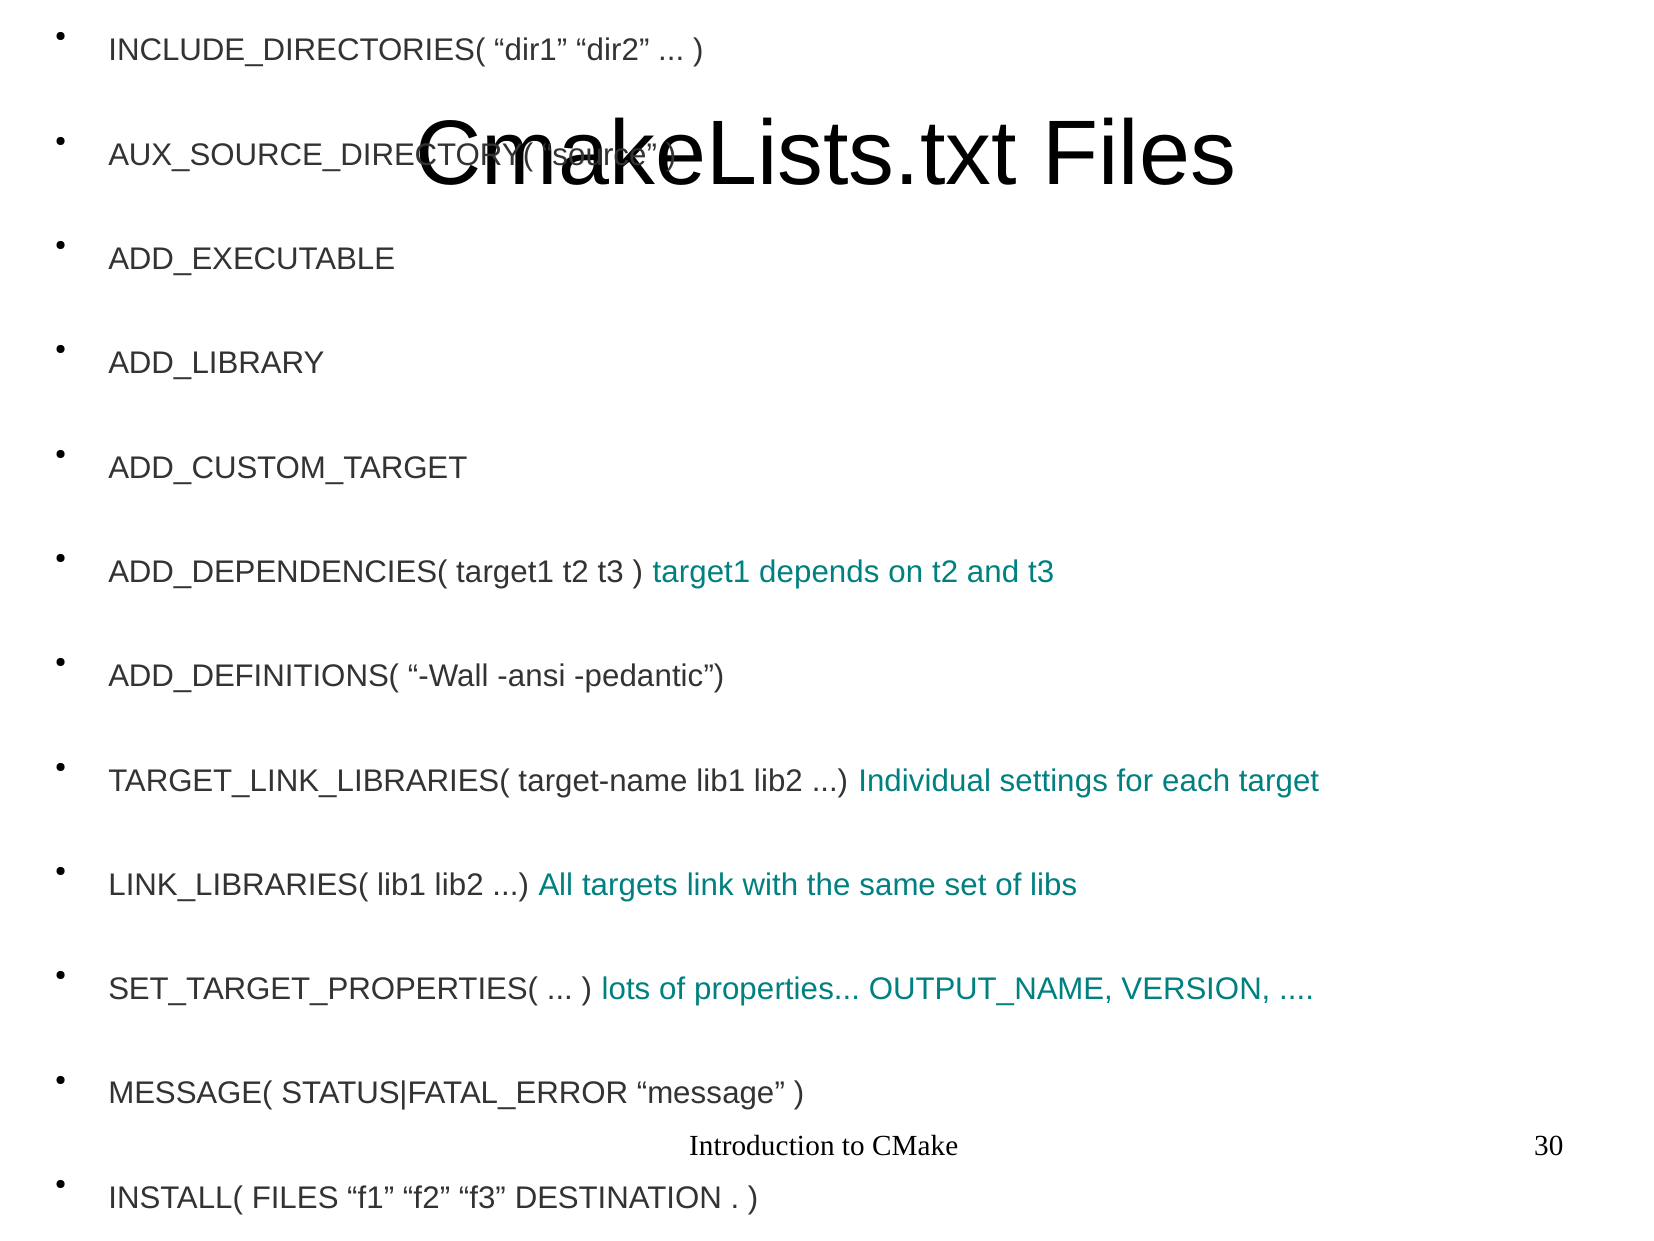

INCLUDE_DIRECTORIES( “dir1” “dir2” ... )
AUX_SOURCE_DIRECTORY( “source” )
ADD_EXECUTABLE
ADD_LIBRARY
ADD_CUSTOM_TARGET
ADD_DEPENDENCIES( target1 t2 t3 ) target1 depends on t2 and t3
ADD_DEFINITIONS( “-Wall -ansi -pedantic”)
TARGET_LINK_LIBRARIES( target-name lib1 lib2 ...) Individual settings for each target
LINK_LIBRARIES( lib1 lib2 ...) All targets link with the same set of libs
SET_TARGET_PROPERTIES( ... ) lots of properties... OUTPUT_NAME, VERSION, ....
MESSAGE( STATUS|FATAL_ERROR “message” )
INSTALL( FILES “f1” “f2” “f3” DESTINATION . )
DESTINATION relative to ${CMAKE_INSTALL_PREFIX}
# CmakeLists.txt Files
Introduction to CMake
30